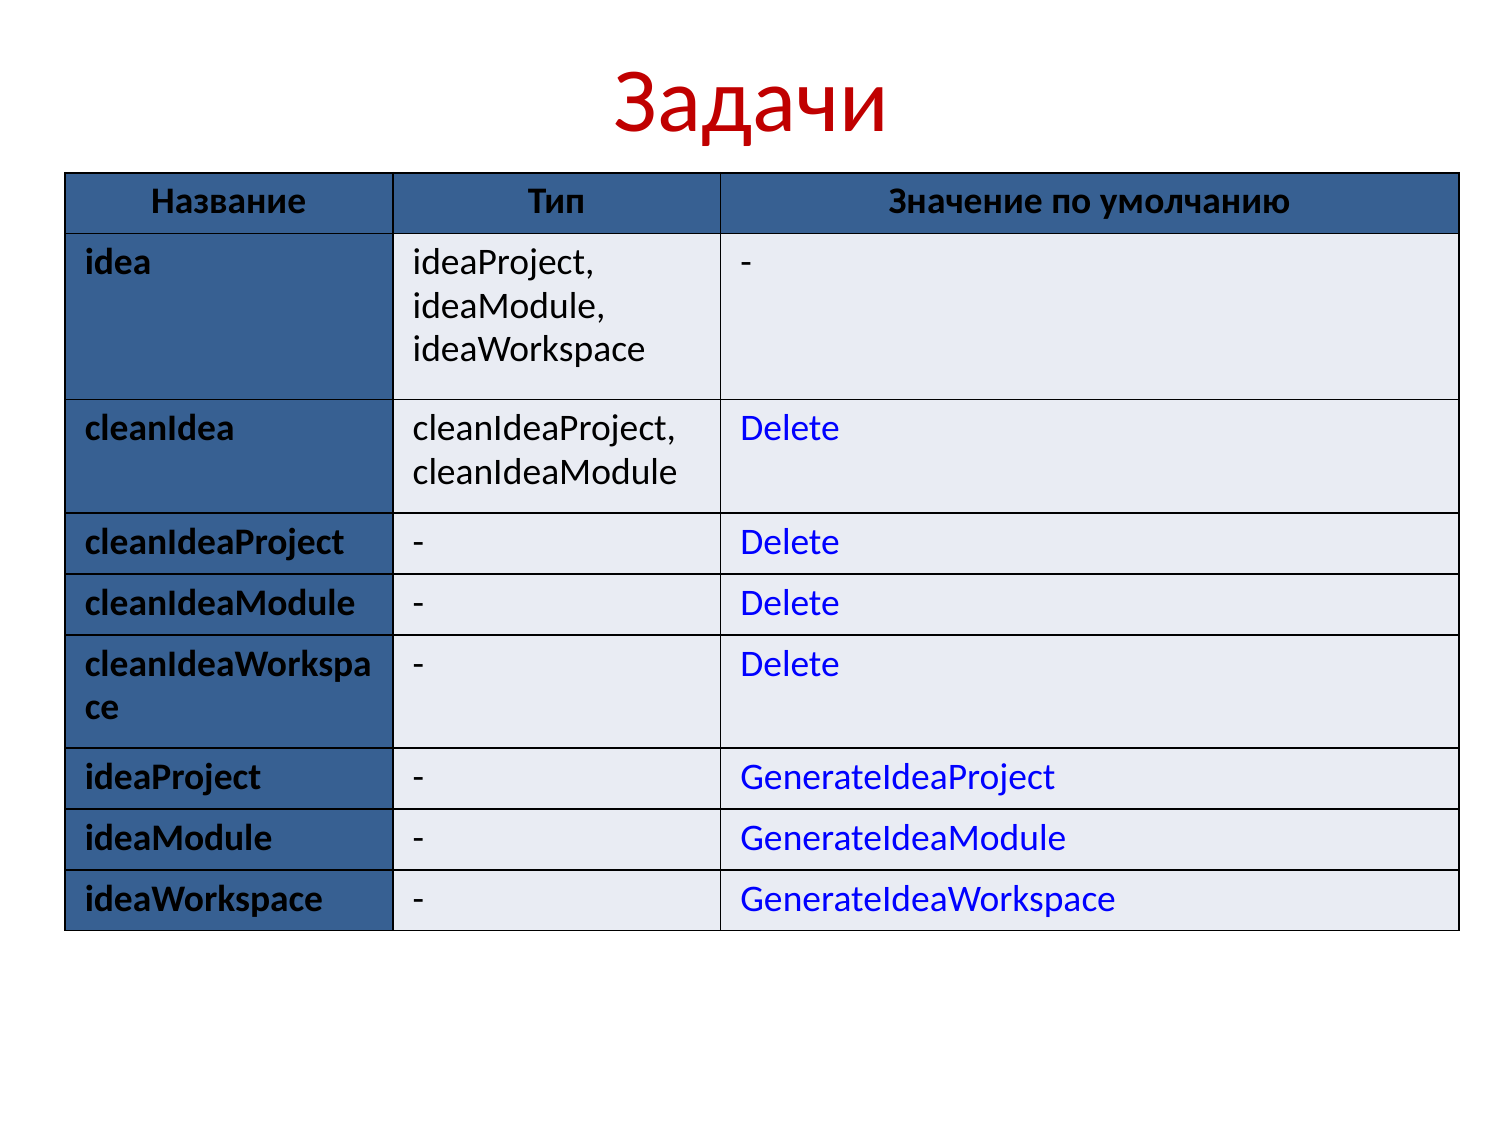

# Задачи
| Название | Тип | Значение по умолчанию |
| --- | --- | --- |
| idea | ideaProject, ideaModule, ideaWorkspace | - |
| cleanIdea | cleanIdeaProject, cleanIdeaModule | Delete |
| cleanIdeaProject | - | Delete |
| cleanIdeaModule | - | Delete |
| cleanIdeaWorkspace | - | Delete |
| ideaProject | - | GenerateIdeaProject |
| ideaModule | - | GenerateIdeaModule |
| ideaWorkspace | - | GenerateIdeaWorkspace |